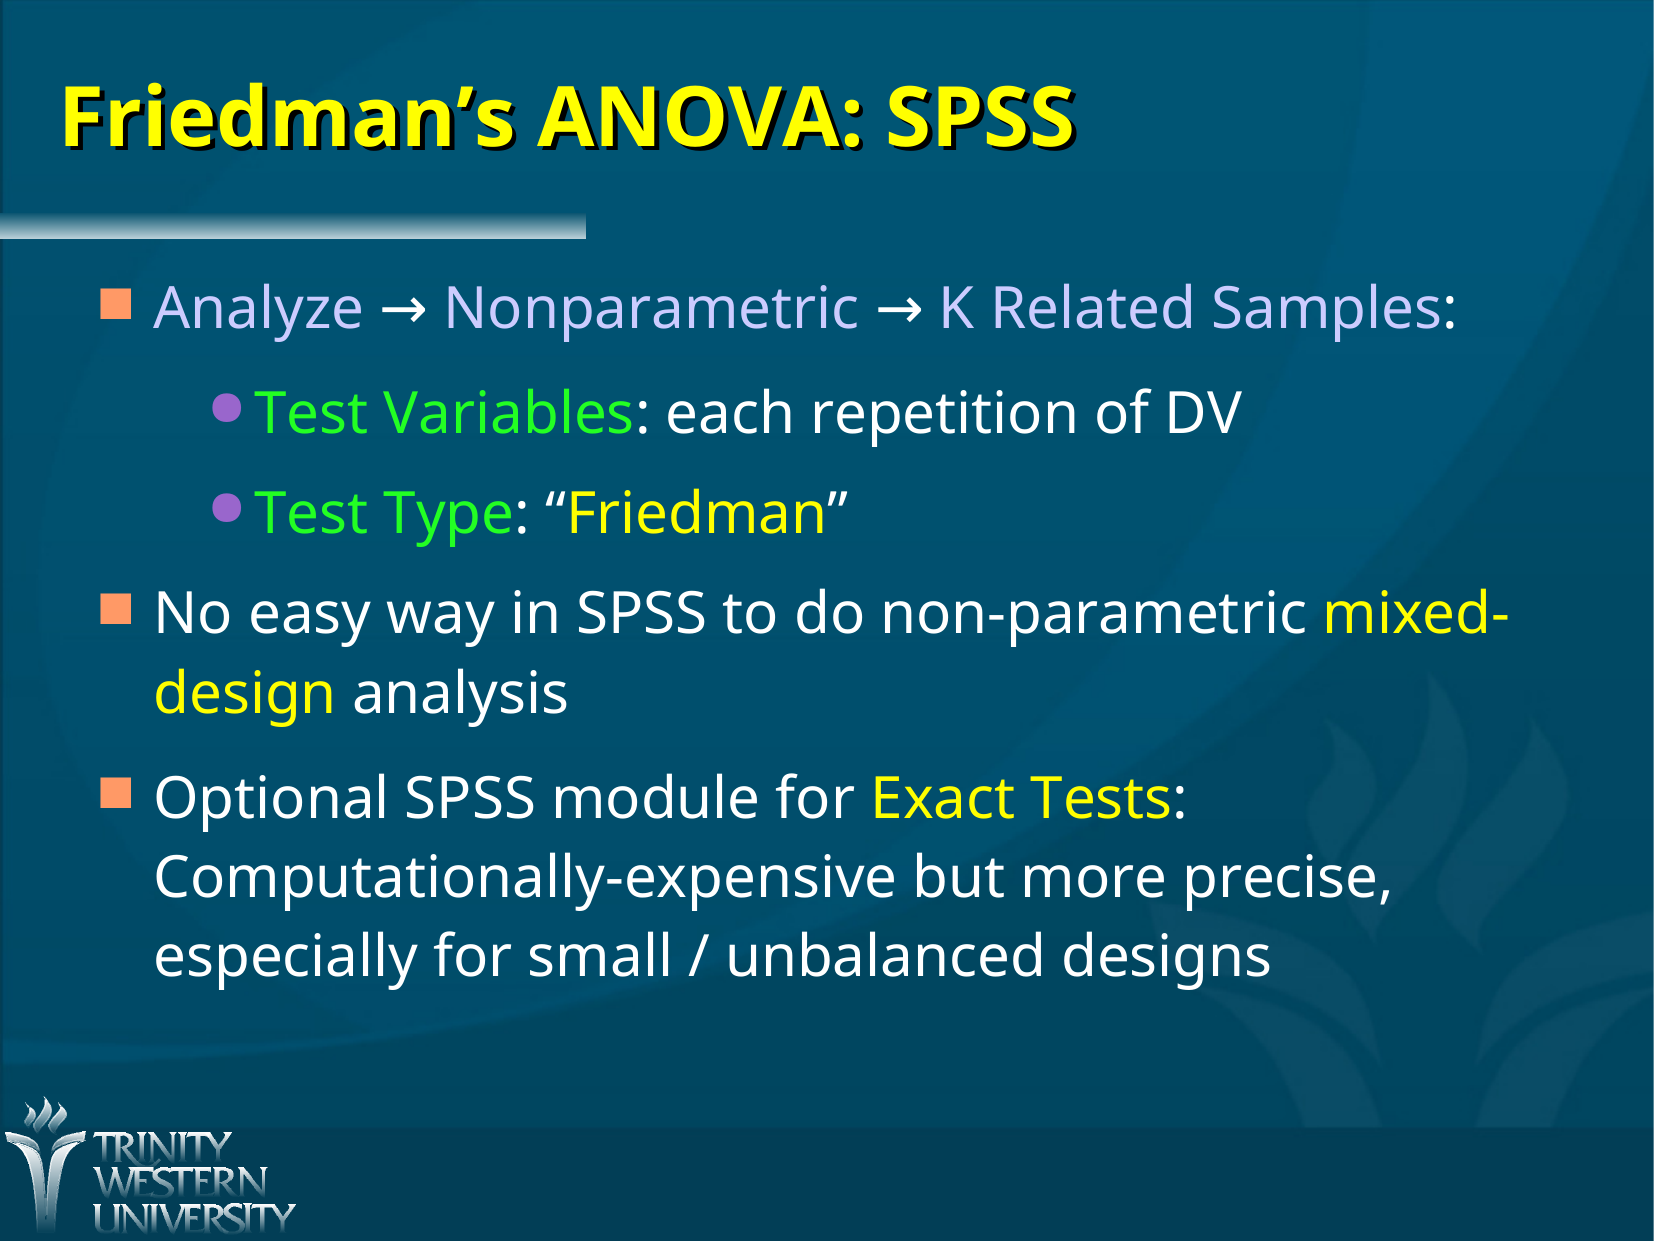

# Friedman’s ANOVA: SPSS
Analyze → Nonparametric → K Related Samples:
Test Variables: each repetition of DV
Test Type: “Friedman”
No easy way in SPSS to do non-parametric mixed-design analysis
Optional SPSS module for Exact Tests:
Computationally-expensive but more precise, especially for small / unbalanced designs